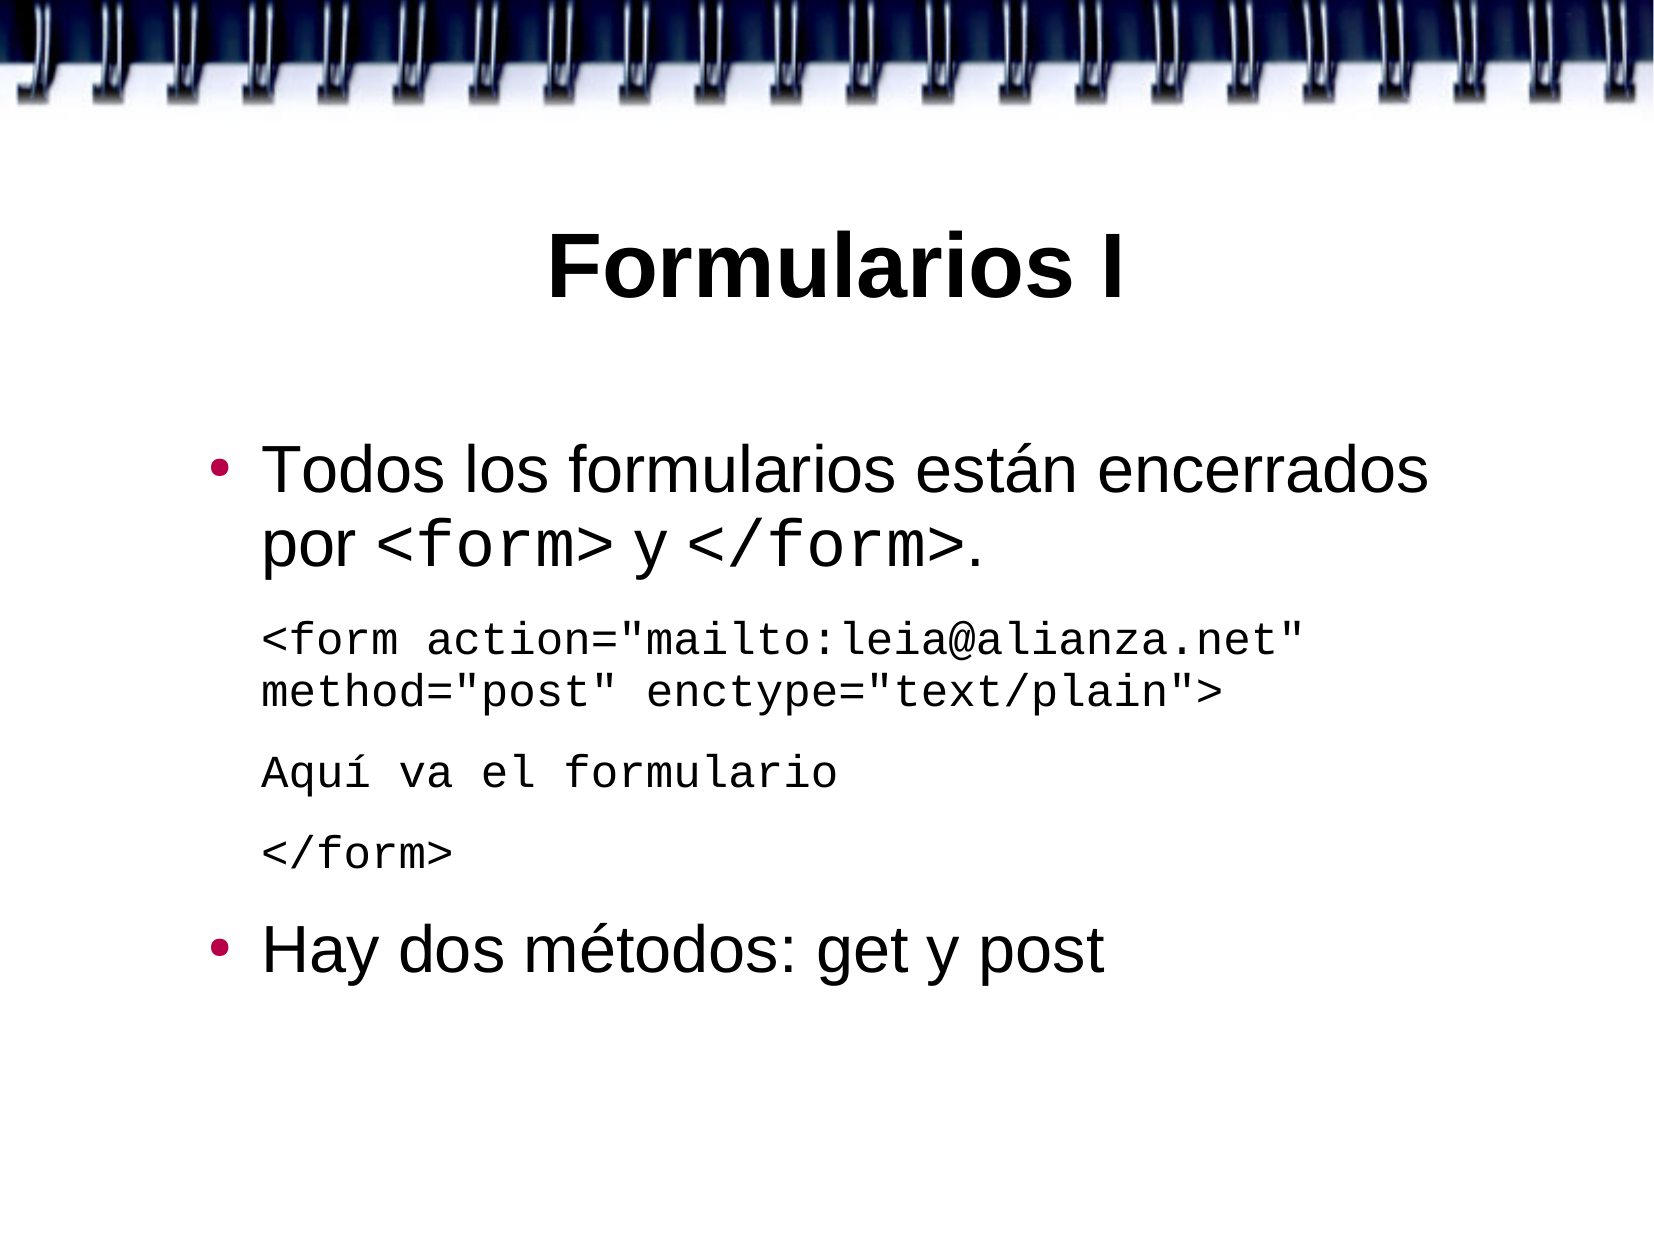

# Formularios I
Todos los formularios están encerrados por <form> y </form>.
<form action="mailto:leia@alianza.net" method="post" enctype="text/plain">
Aquí va el formulario
</form>
Hay dos métodos: get y post